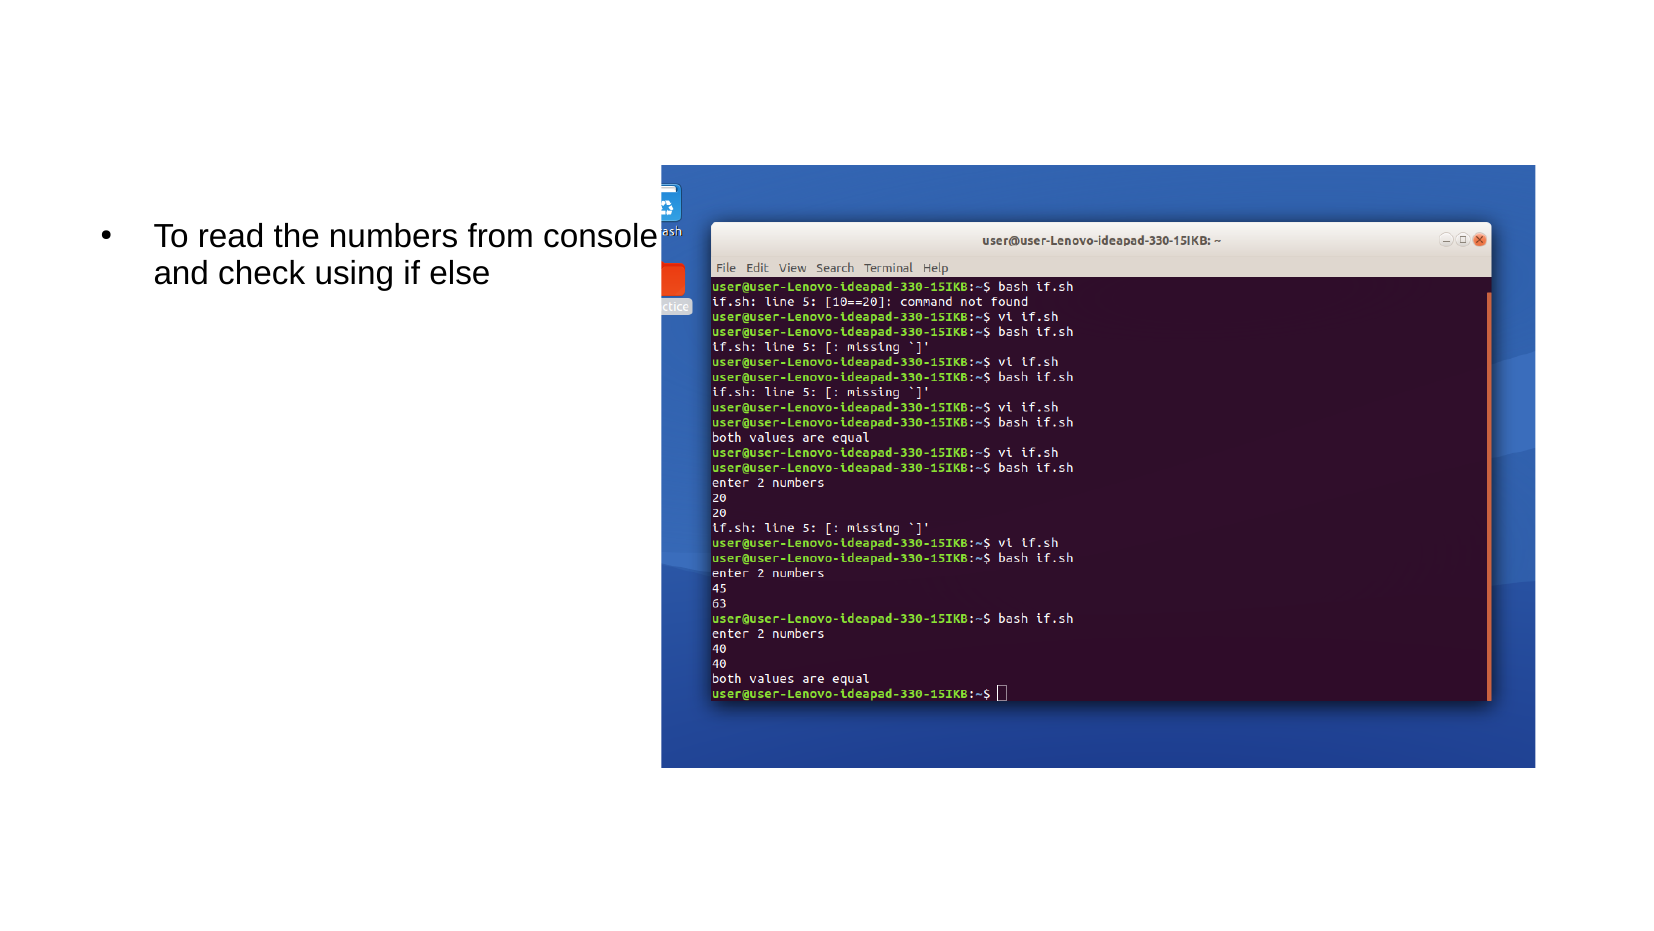

#
To read the numbers from console and check using if else